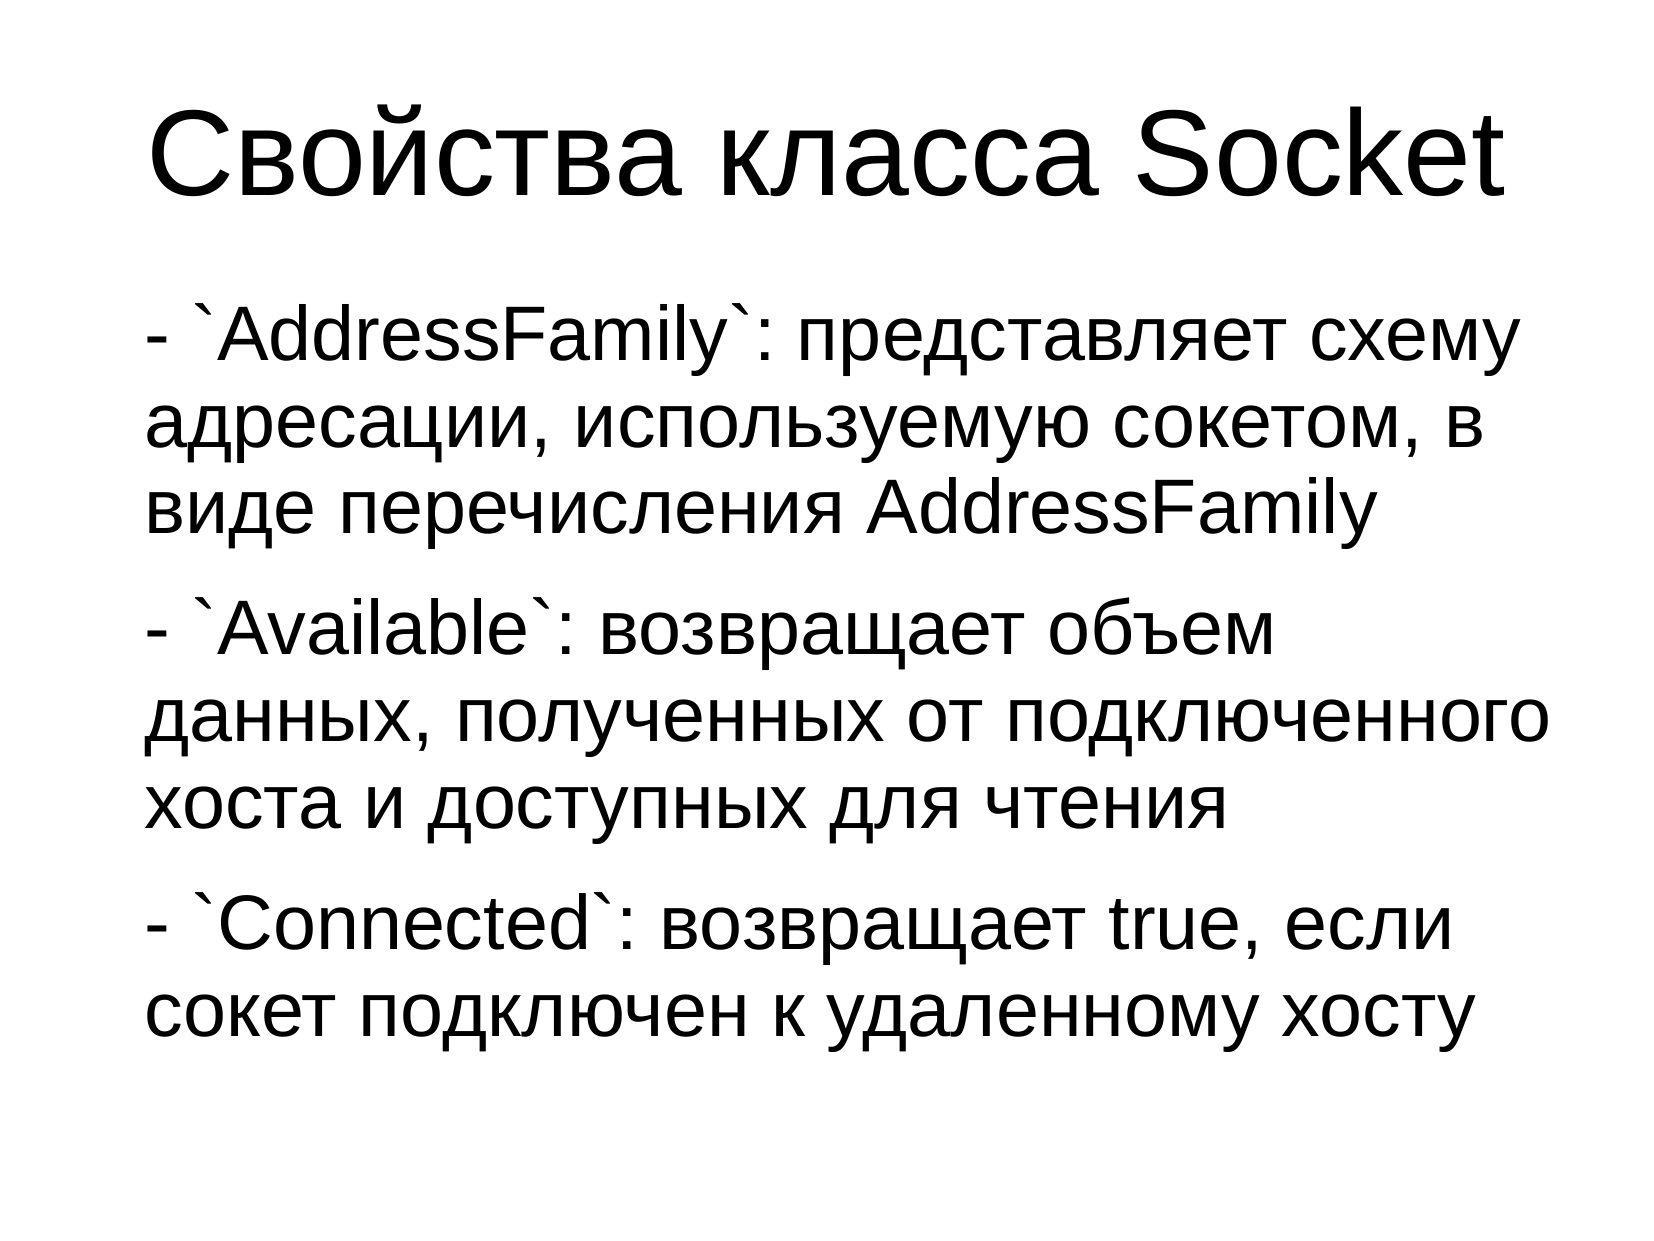

# Свойства класса Socket
- `AddressFamily`: представляет схему адресации, используемую сокетом, в виде перечисления AddressFamily
- `Available`: возвращает объем данных, полученных от подключенного хоста и доступных для чтения
- `Connected`: возвращает true, если сокет подключен к удаленному хосту